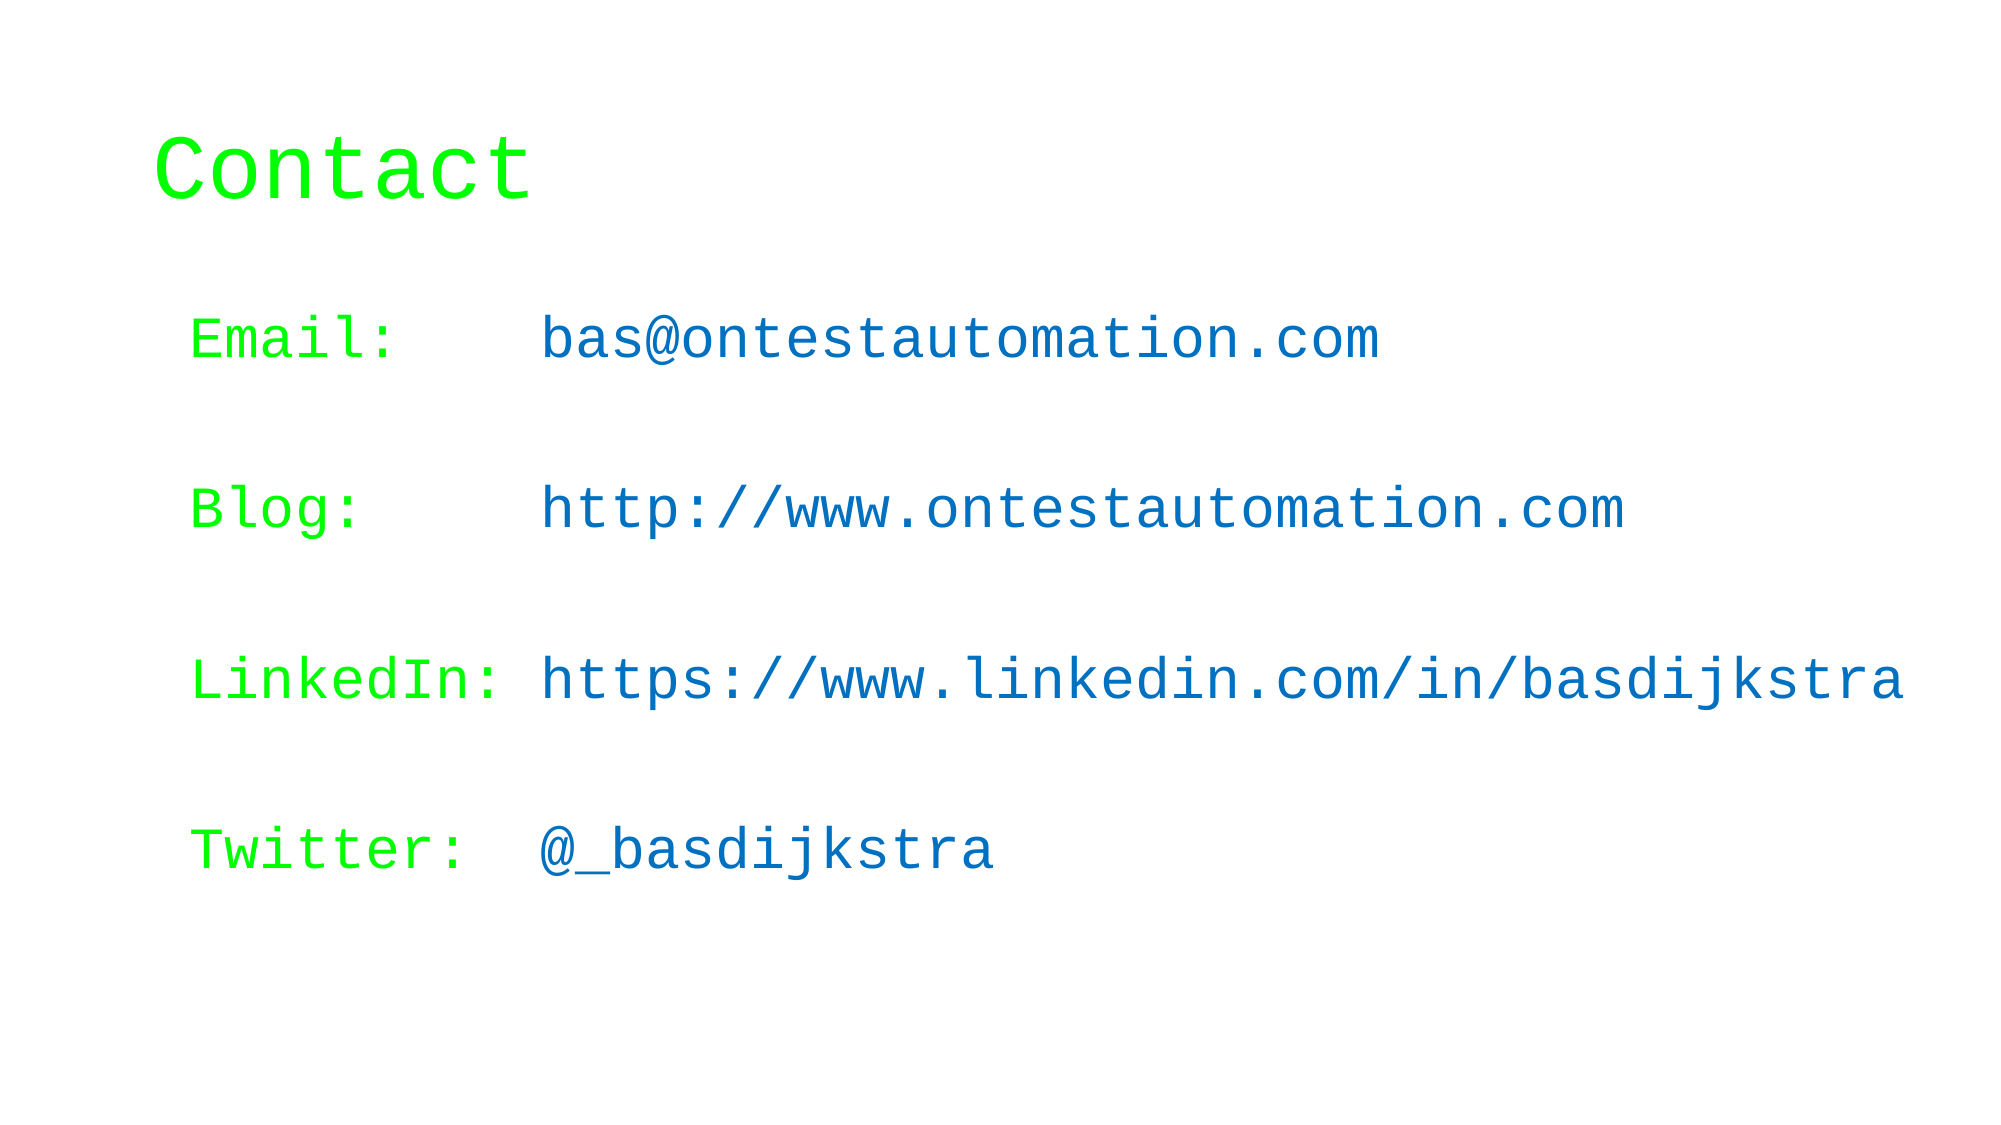

# Contact
Email: bas@ontestautomation.com
Blog: http://www.ontestautomation.com
LinkedIn: https://www.linkedin.com/in/basdijkstra
Twitter: @_basdijkstra